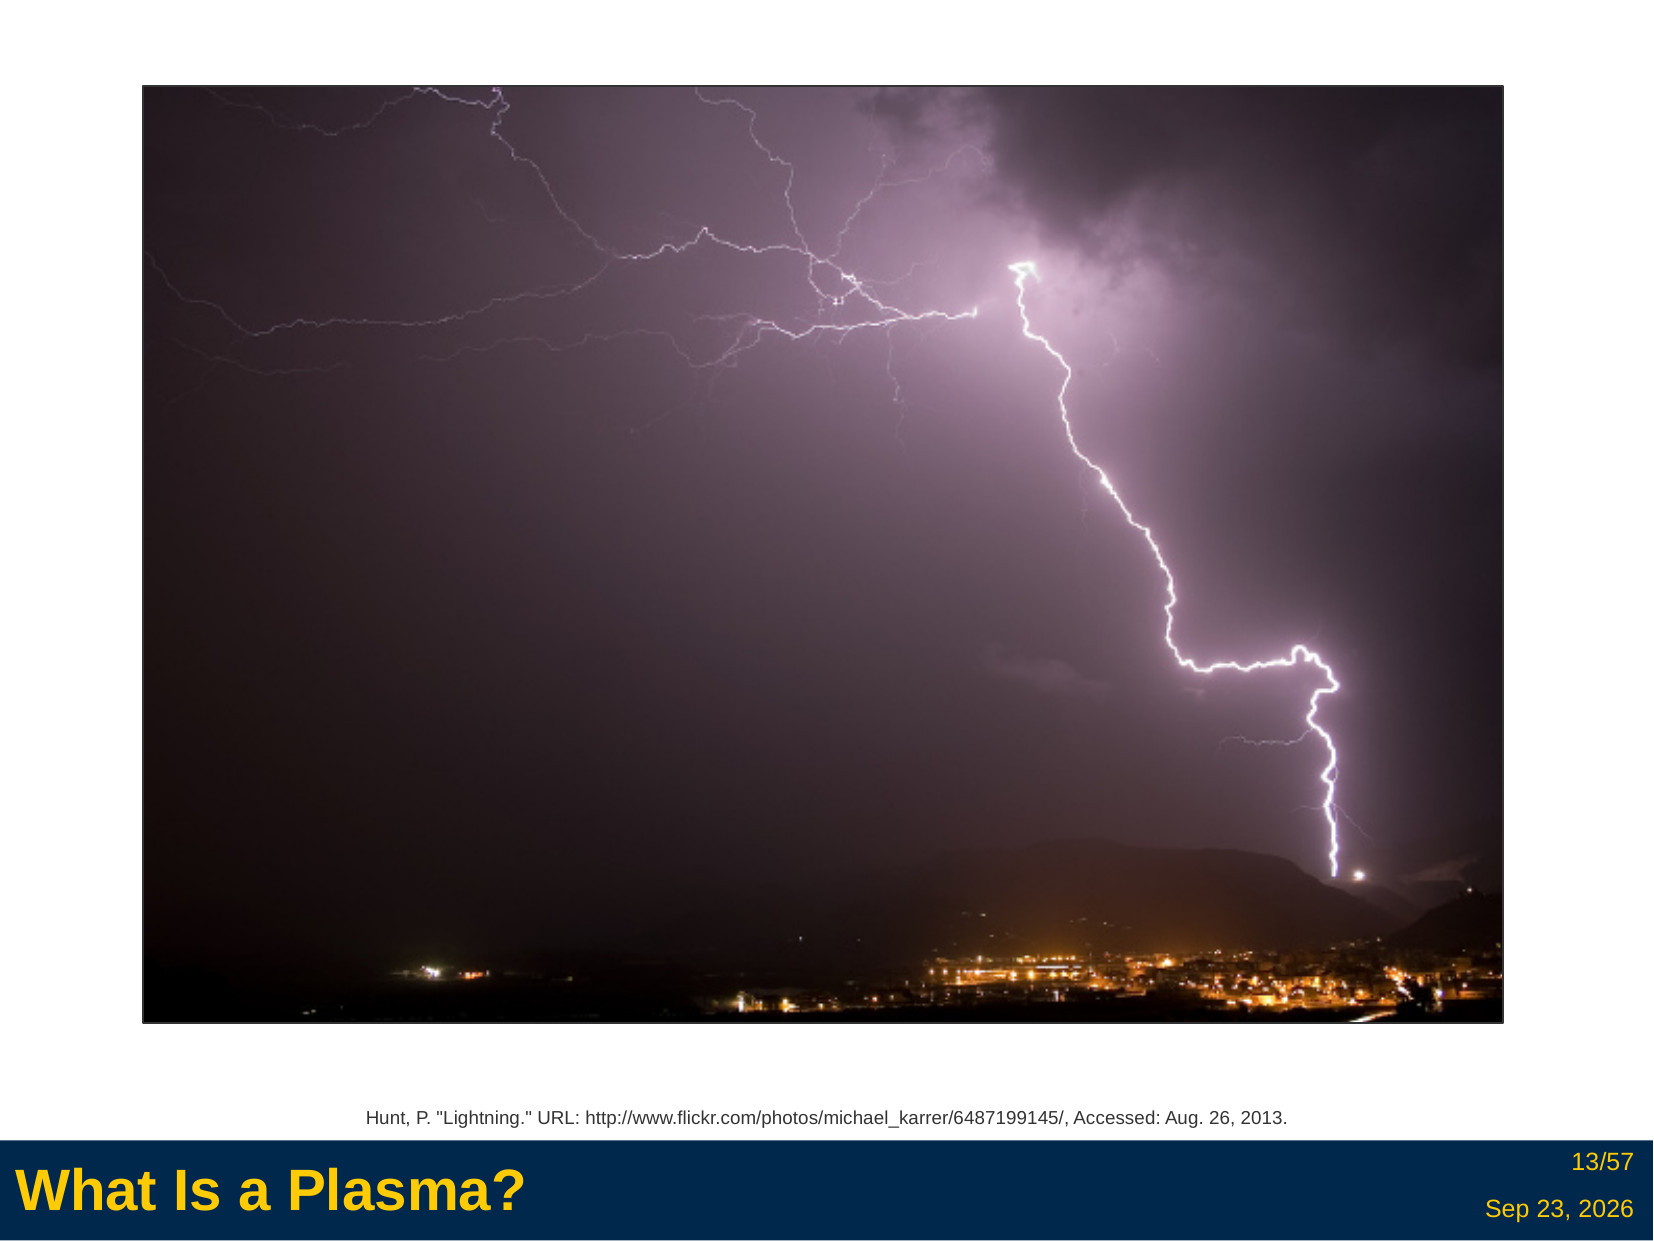

Hunt, P. "Lightning." URL: http://www.flickr.com/photos/michael_karrer/6487199145/, Accessed: Aug. 26, 2013.
# What Is a Plasma?
13